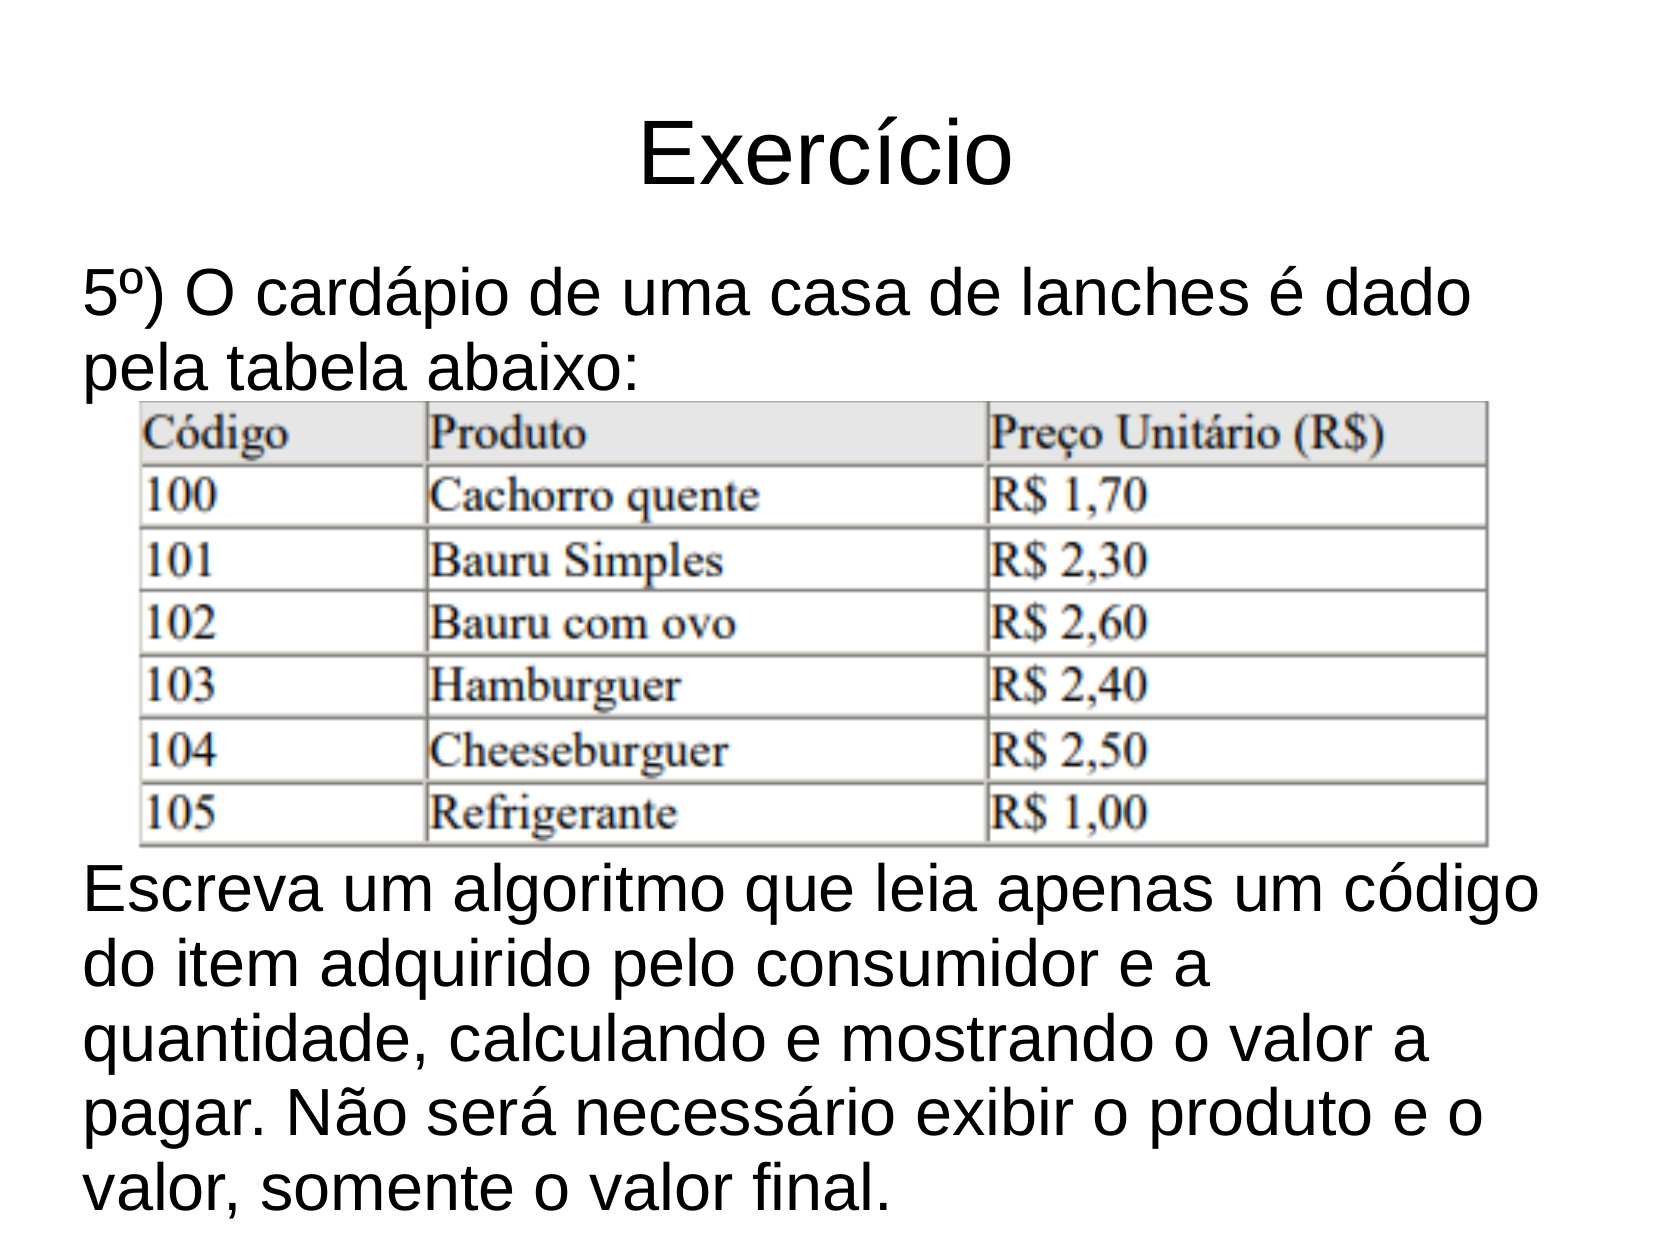

# Exercício
5º) O cardápio de uma casa de lanches é dado pela tabela abaixo:
Escreva um algoritmo que leia apenas um código do item adquirido pelo consumidor e a quantidade, calculando e mostrando o valor a pagar. Não será necessário exibir o produto e o valor, somente o valor final.